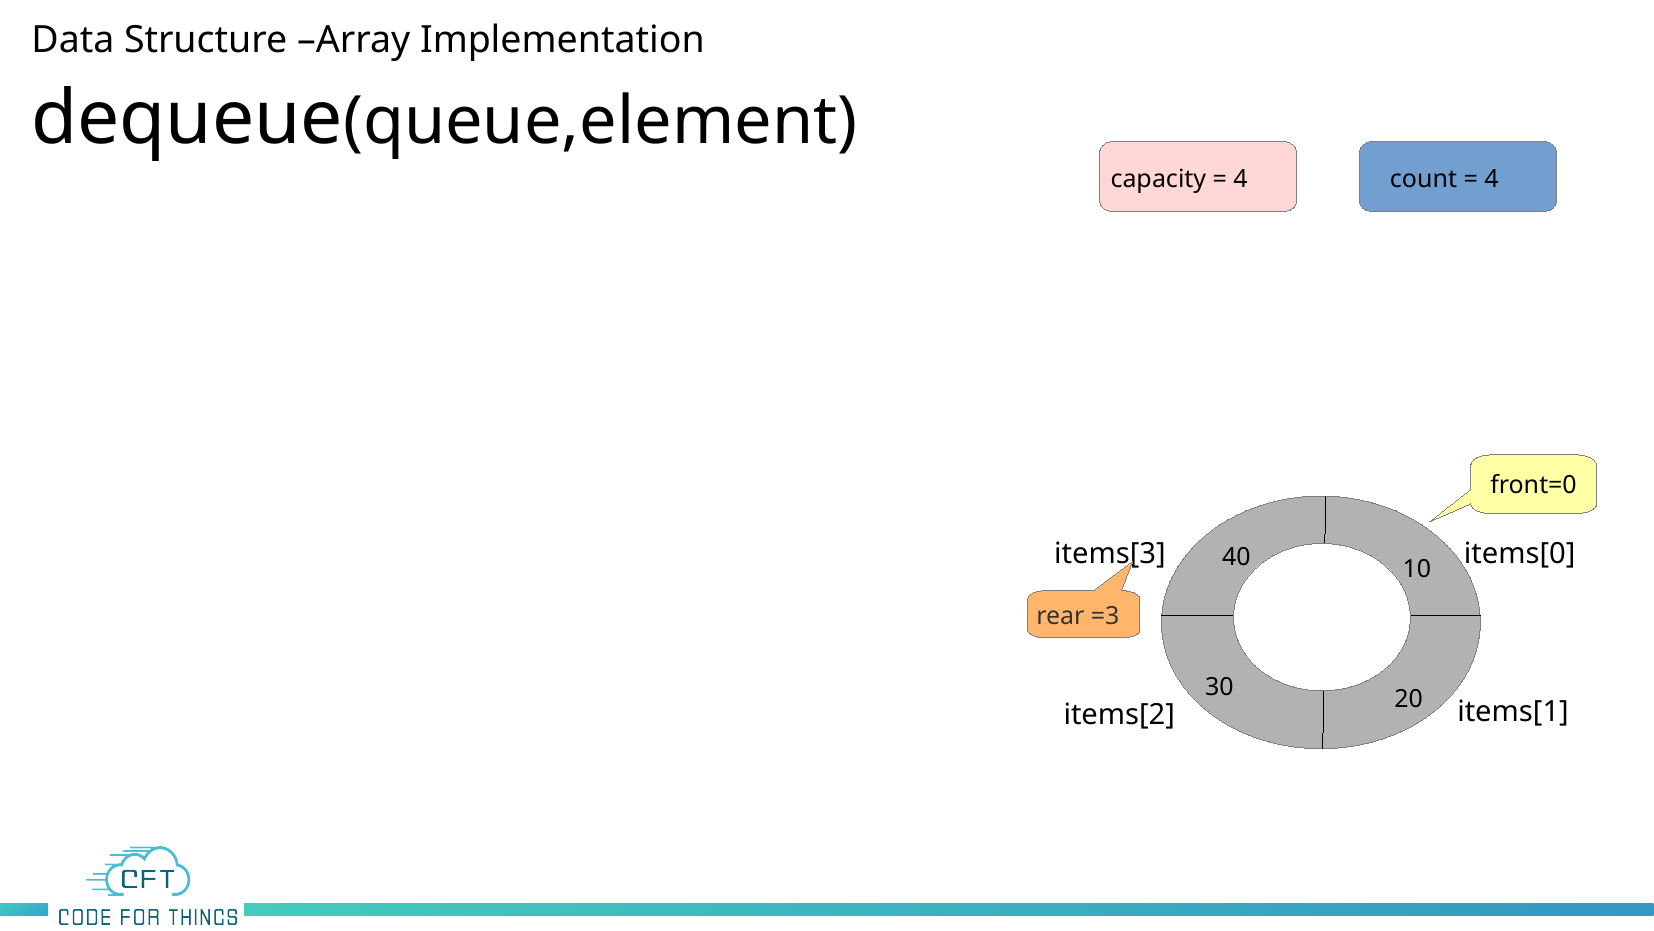

# Data Structure –Array Implementation dequeue(queue,element)
 capacity = 4
 count = 4
front=0
items[3]
items[0]
items[1]
items[2]
40
10
rear =3
30
20